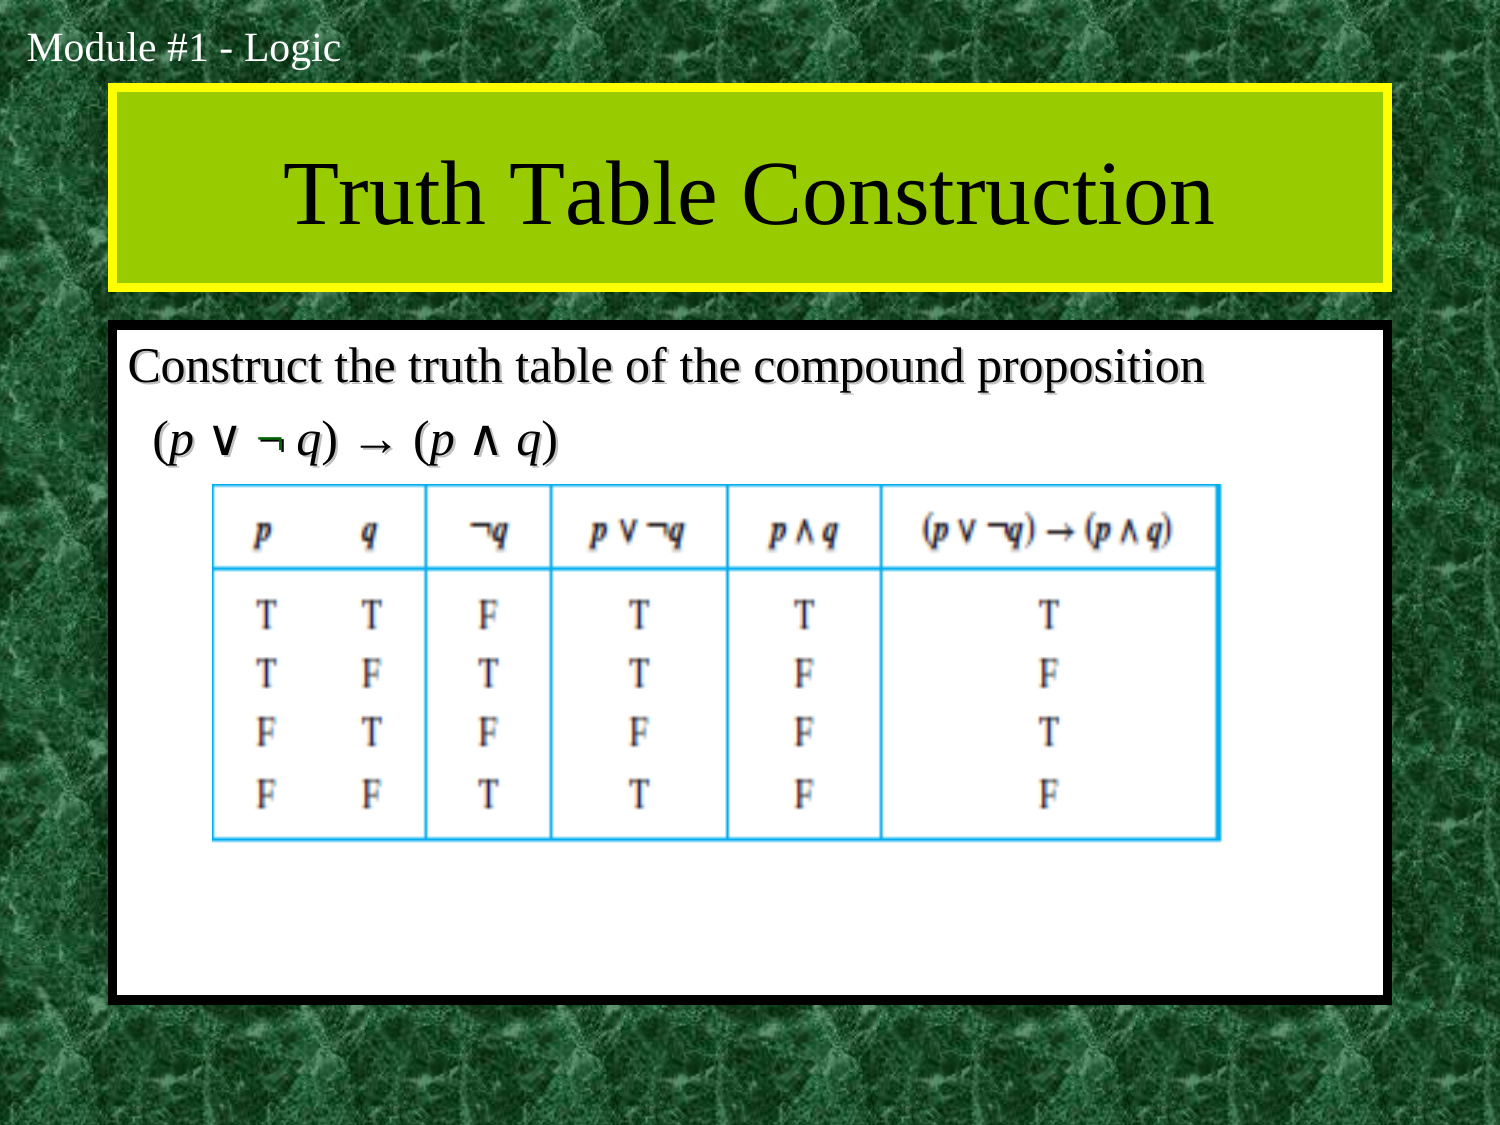

# Truth Table Construction
Construct the truth table of the compound proposition
 (p ∨ ¬ q) → (p ∧ q)